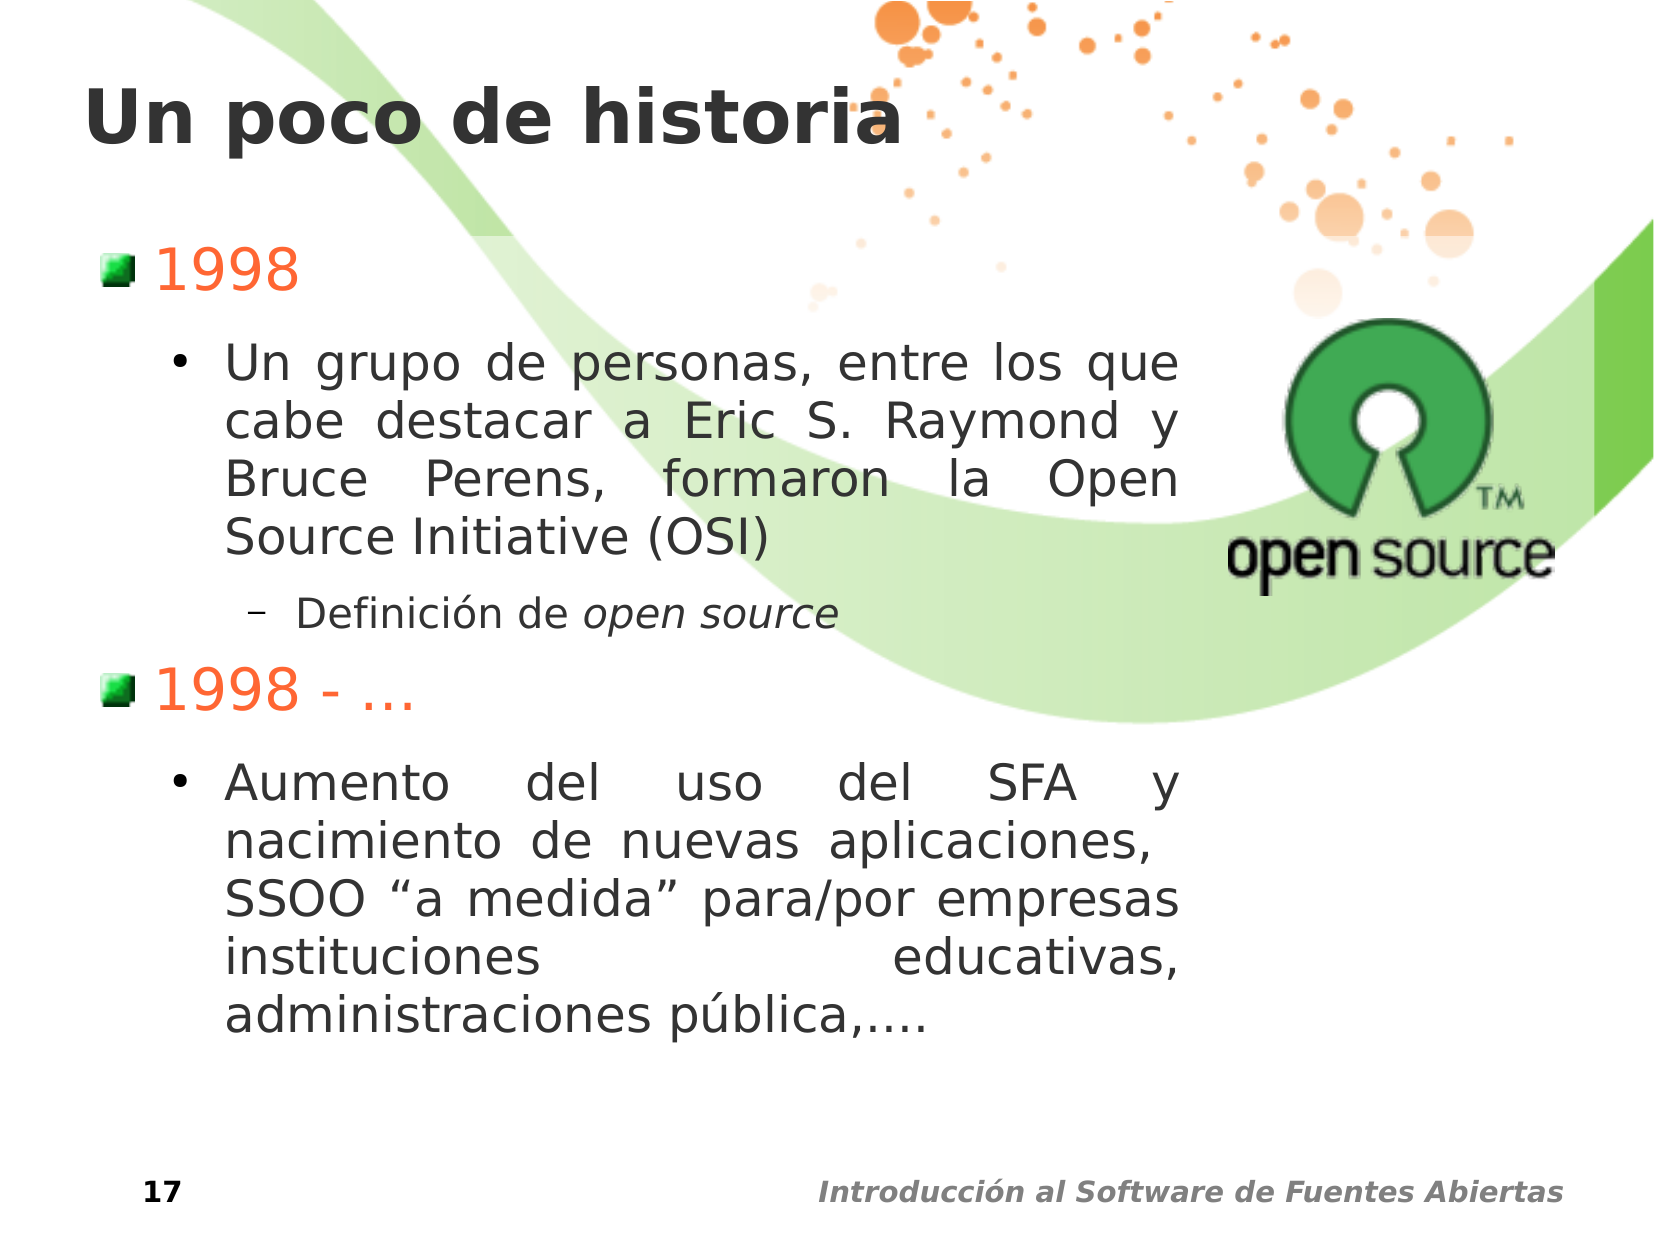

# Un poco de historia
1998
Un grupo de personas, entre los que cabe destacar a Eric S. Raymond y Bruce Perens, formaron la Open Source Initiative (OSI)
Definición de open source
1998 - …
Aumento del uso del SFA y nacimiento de nuevas aplicaciones, SSOO “a medida” para/por empresas instituciones educativas, administraciones pública,....